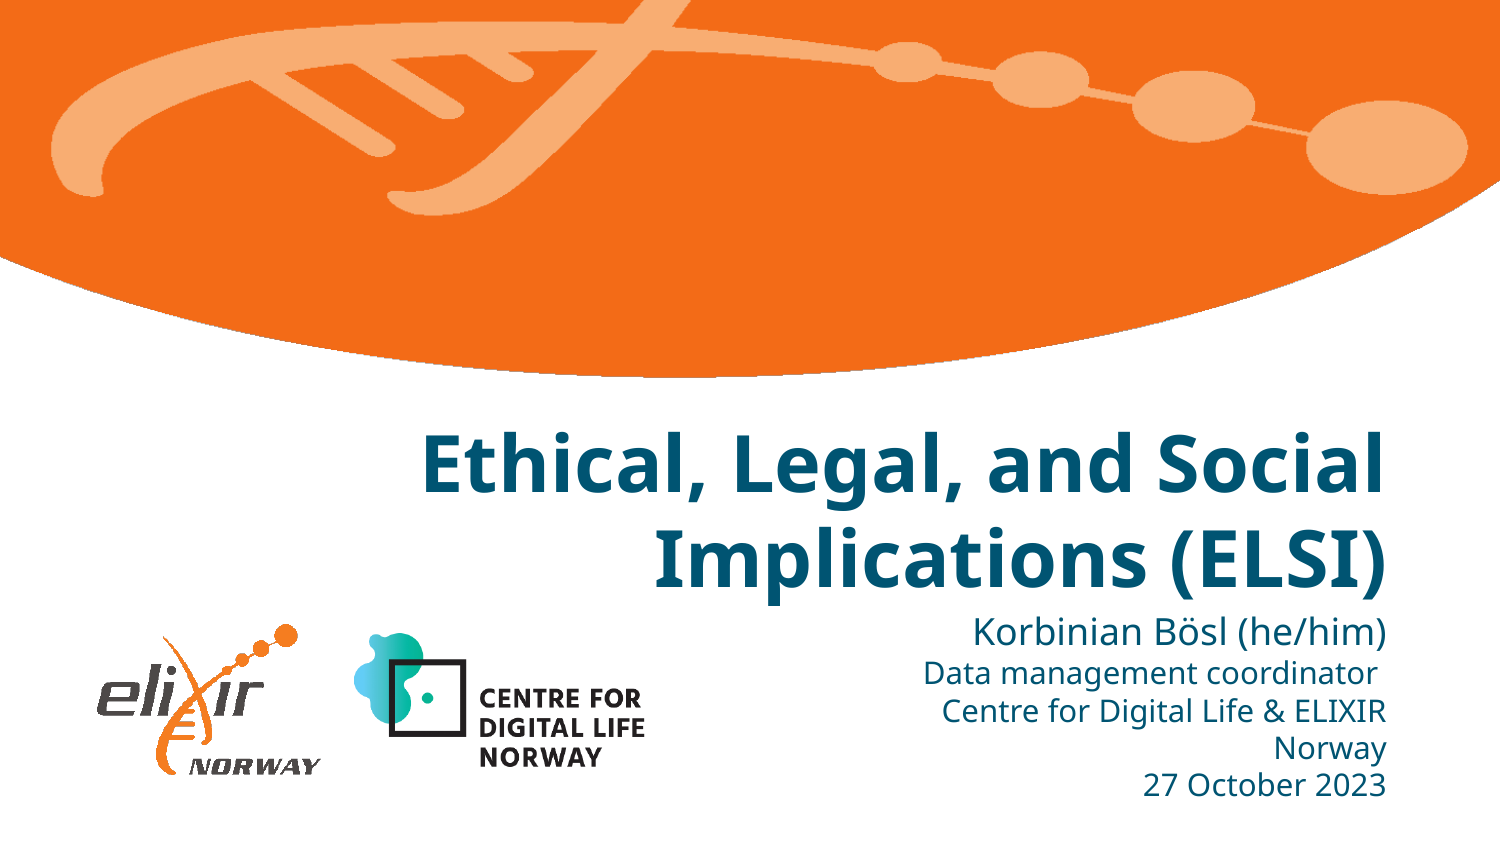

Ethical, Legal, and Social Implications (ELSI)
Korbinian Bösl (he/him)
Data management coordinator
Centre for Digital Life & ELIXIR Norway
27 October 2023